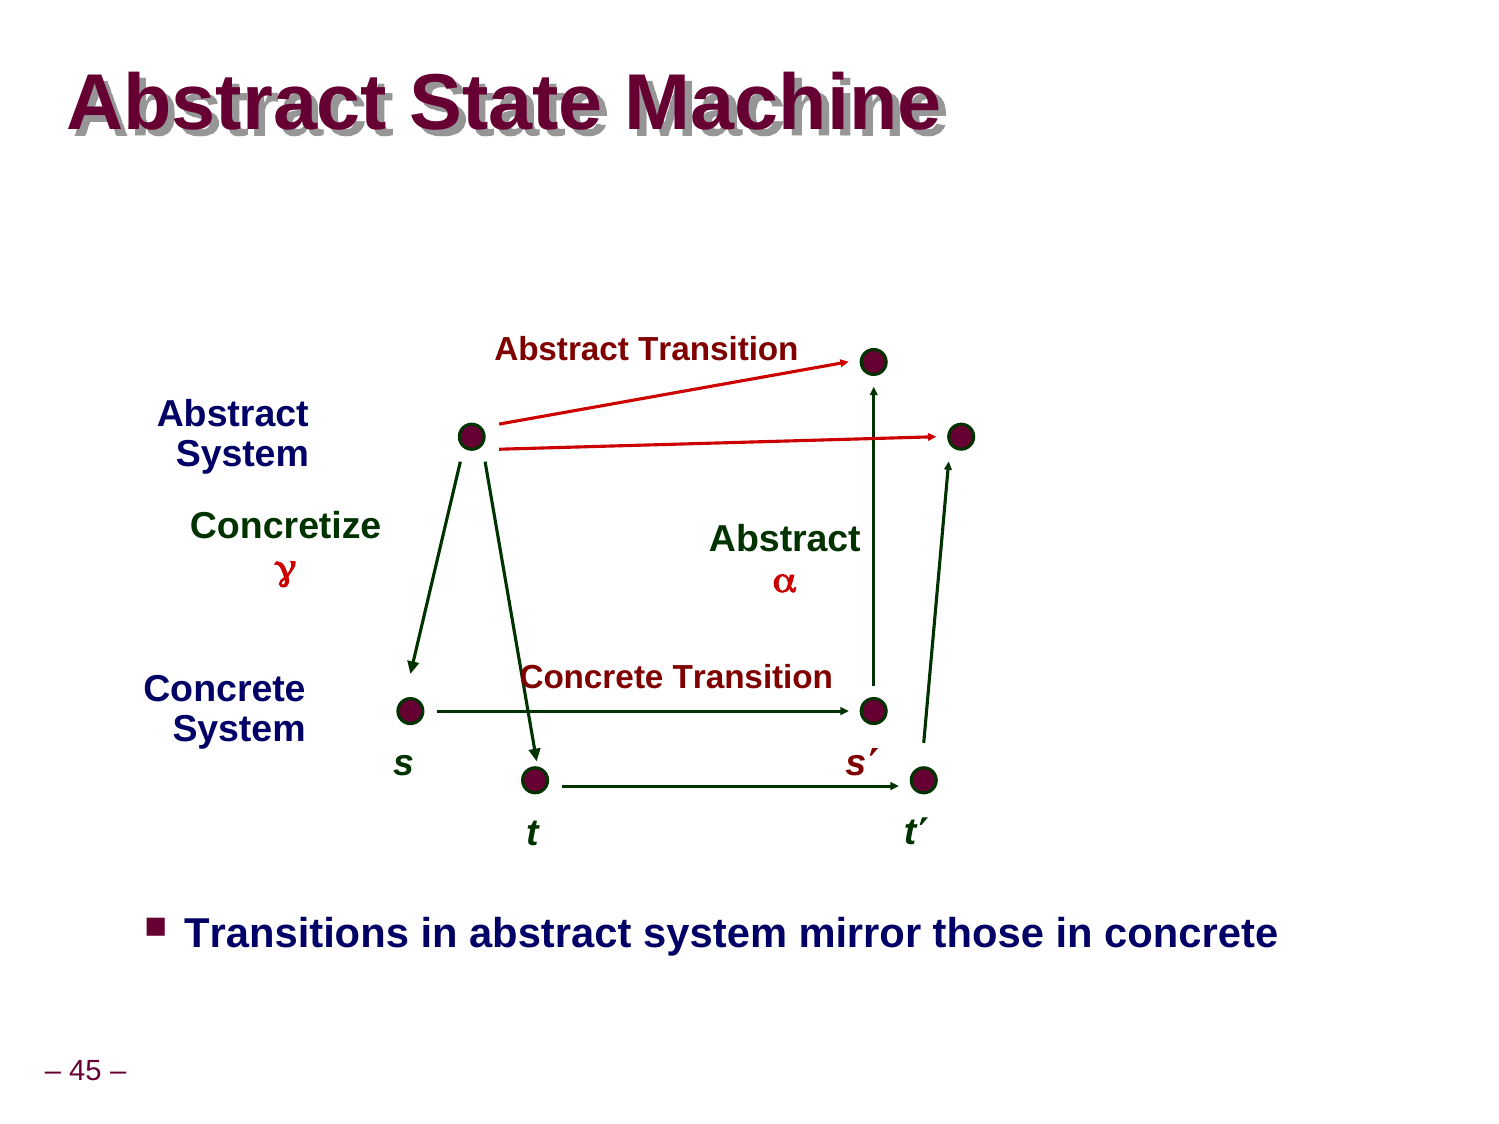

# Abstract State Machine
Abstract Transition
Abstract

Abstract
System
t
t
Concretize

s
Concrete Transition
s
Concrete
System
Transitions in abstract system mirror those in concrete